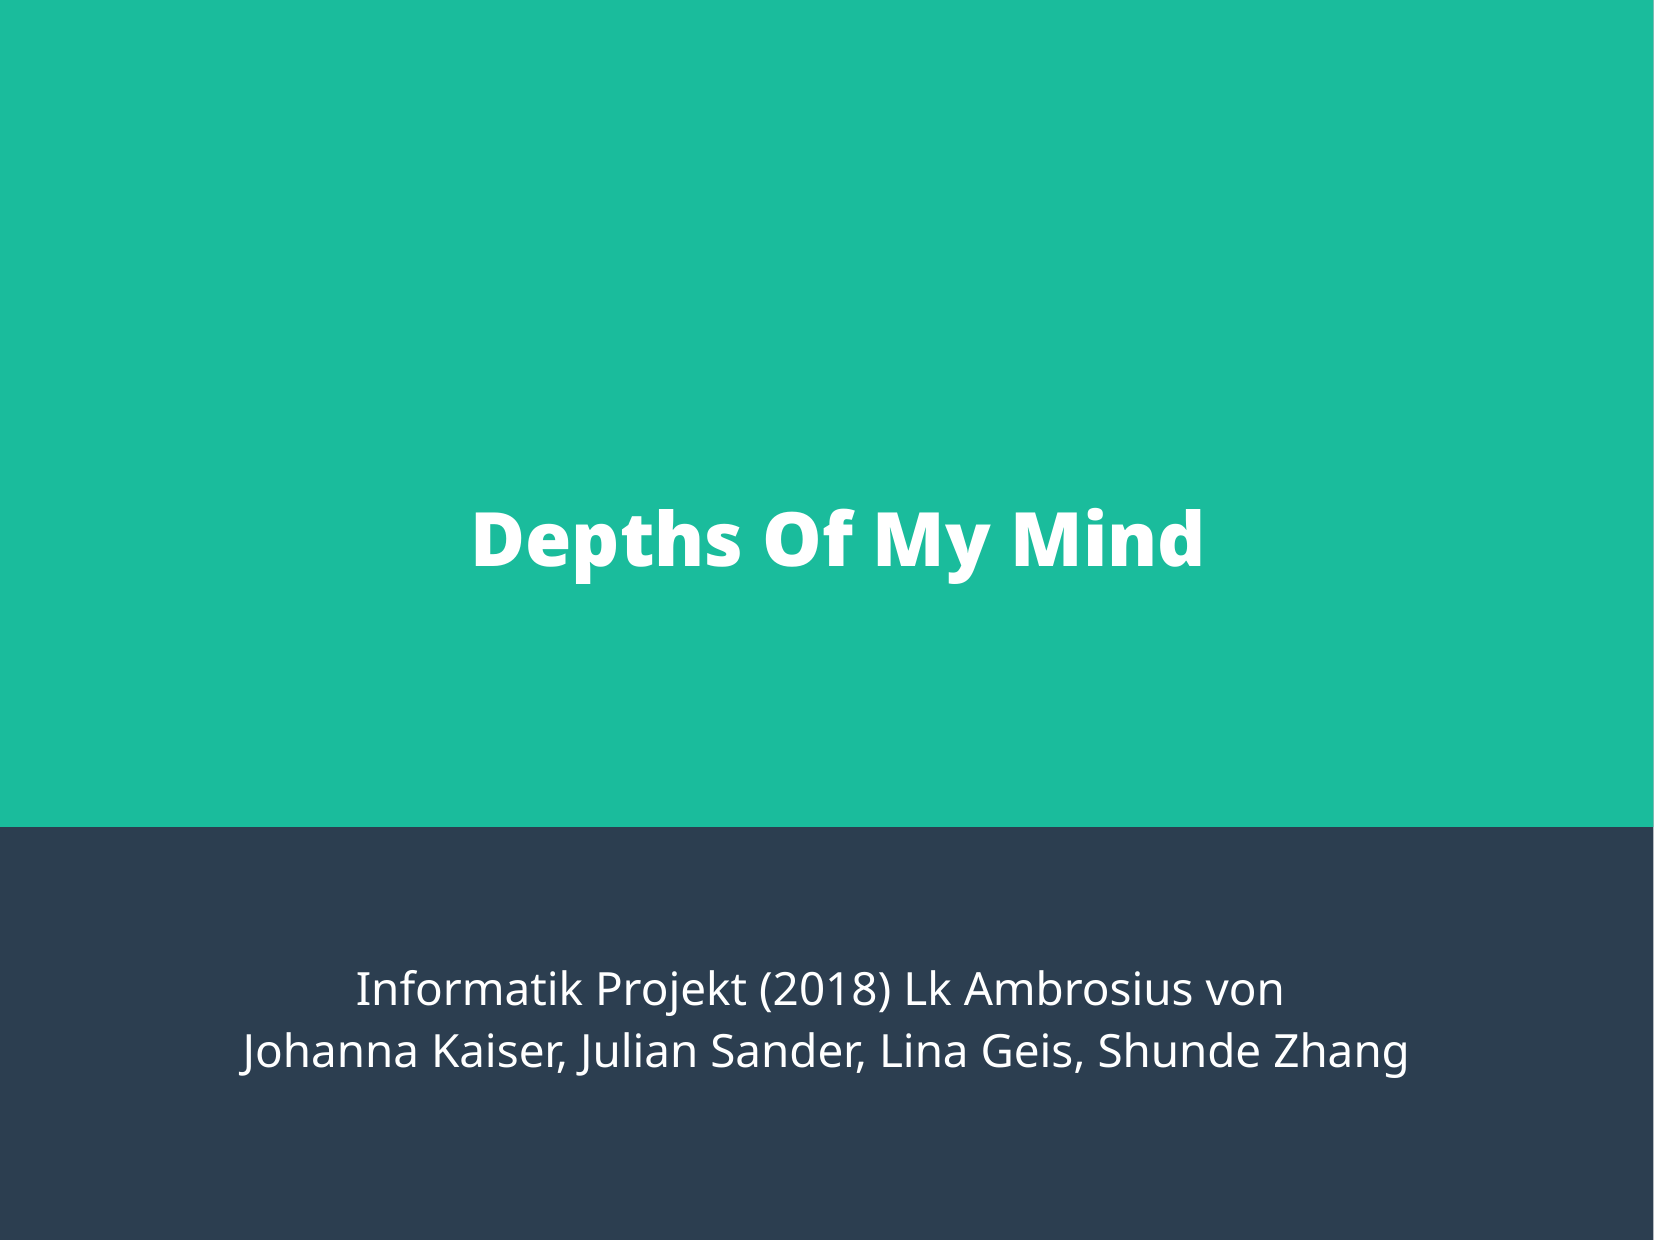

# Depths Of My Mind
Informatik Projekt (2018) Lk Ambrosius von
Johanna Kaiser, Julian Sander, Lina Geis, Shunde Zhang